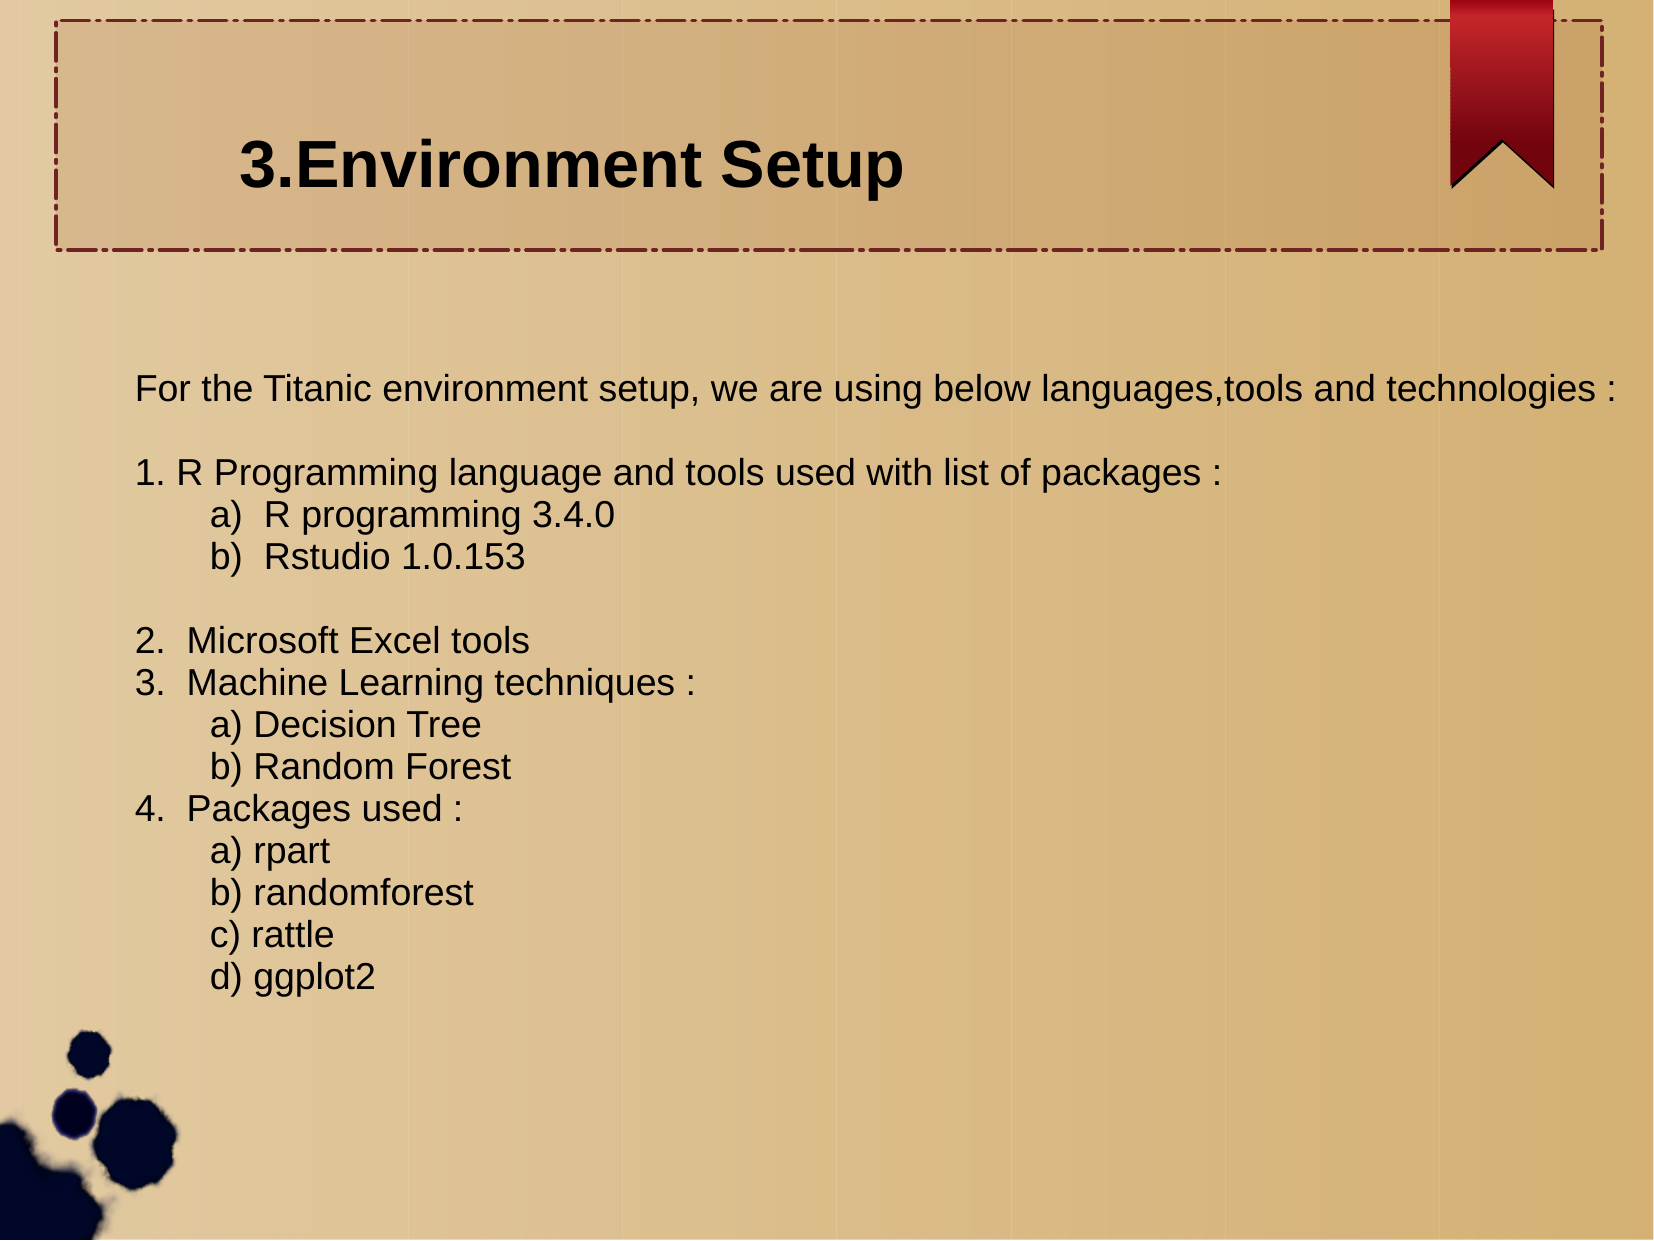

3.Environment Setup
For the Titanic environment setup, we are using below languages,tools and technologies :
1. R Programming language and tools used with list of packages :
	a) R programming 3.4.0
	b) Rstudio 1.0.153
2. Microsoft Excel tools
3. Machine Learning techniques :
	a) Decision Tree
	b) Random Forest
4. Packages used :
	a) rpart
	b) randomforest
	c) rattle
	d) ggplot2